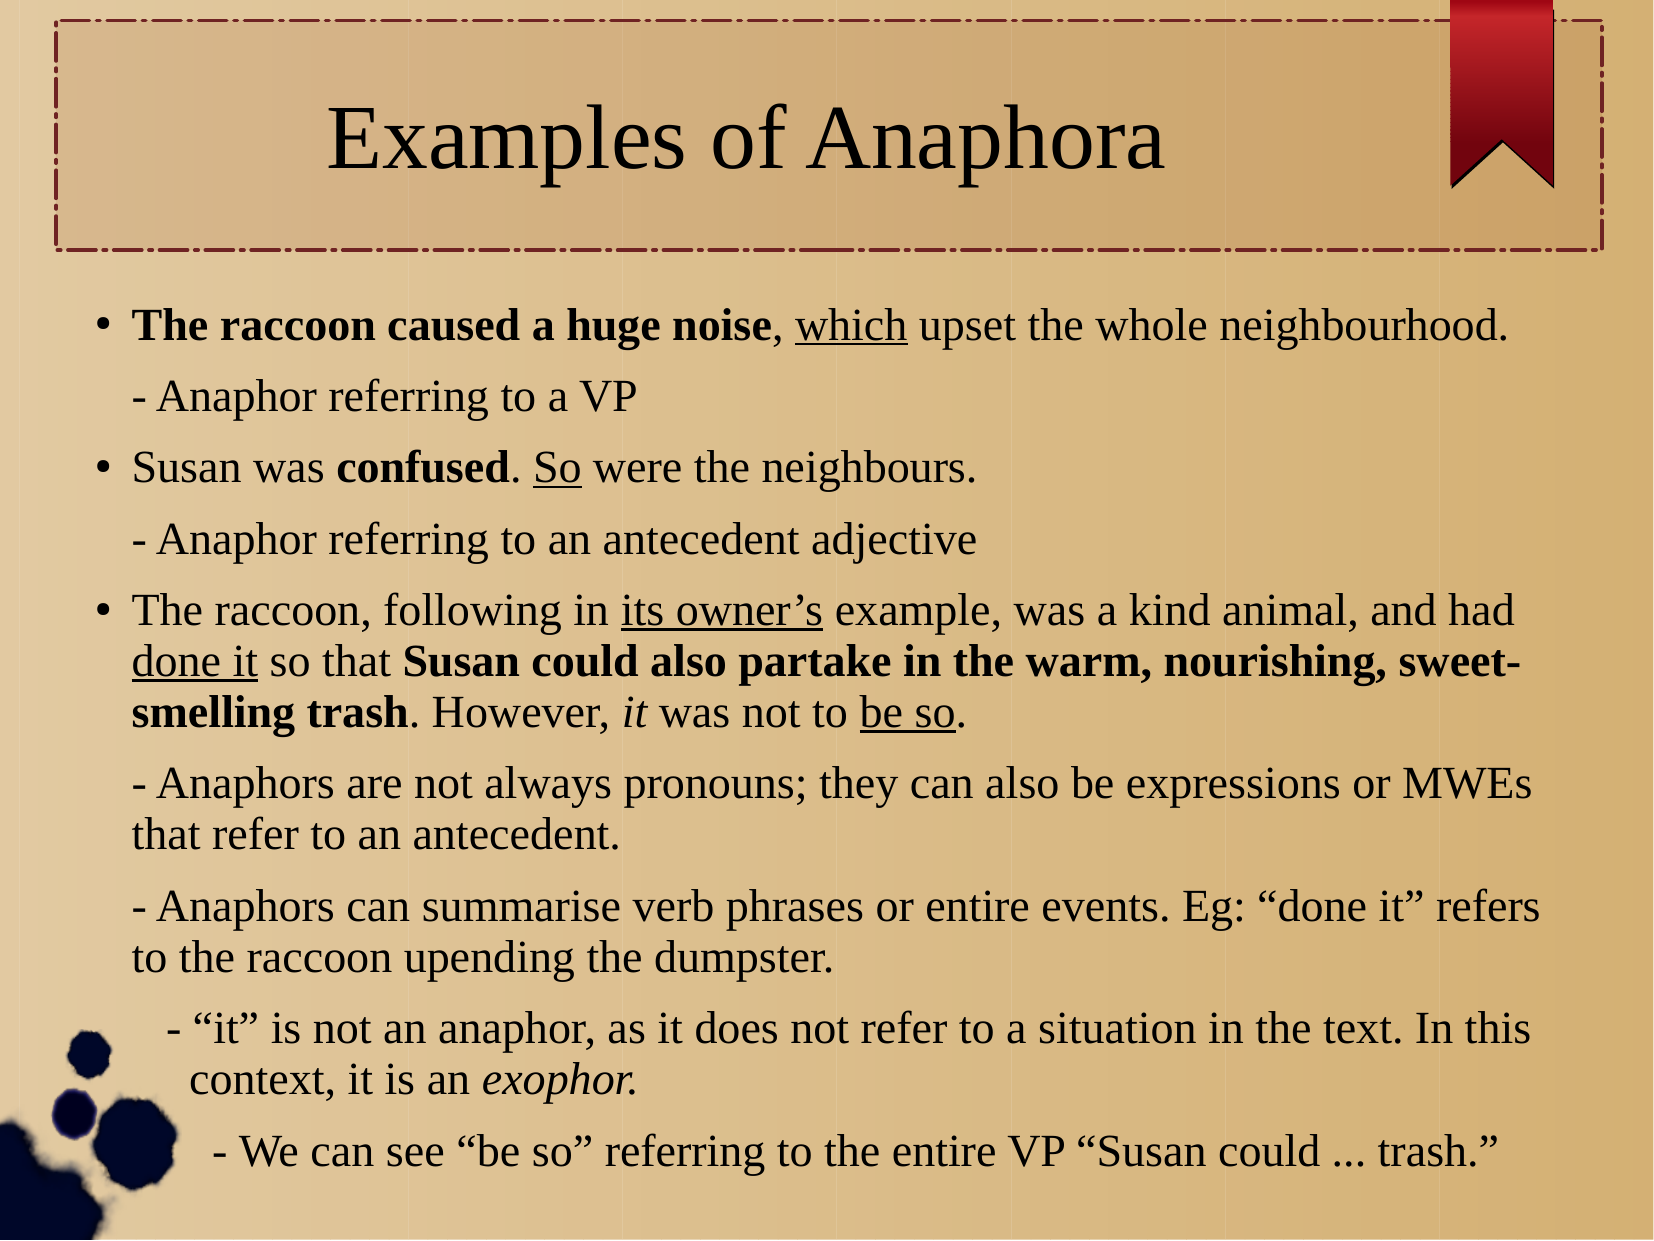

# Examples of Anaphora
The raccoon caused a huge noise, which upset the whole neighbourhood.
- Anaphor referring to a VP
Susan was confused. So were the neighbours.
- Anaphor referring to an antecedent adjective
The raccoon, following in its owner’s example, was a kind animal, and had done it so that Susan could also partake in the warm, nourishing, sweet-smelling trash. However, it was not to be so.
- Anaphors are not always pronouns; they can also be expressions or MWEs that refer to an antecedent.
- Anaphors can summarise verb phrases or entire events. Eg: “done it” refers to the raccoon upending the dumpster.
 - “it” is not an anaphor, as it does not refer to a situation in the text. In this context, it is an exophor.
 - We can see “be so” referring to the entire VP “Susan could ... trash.”